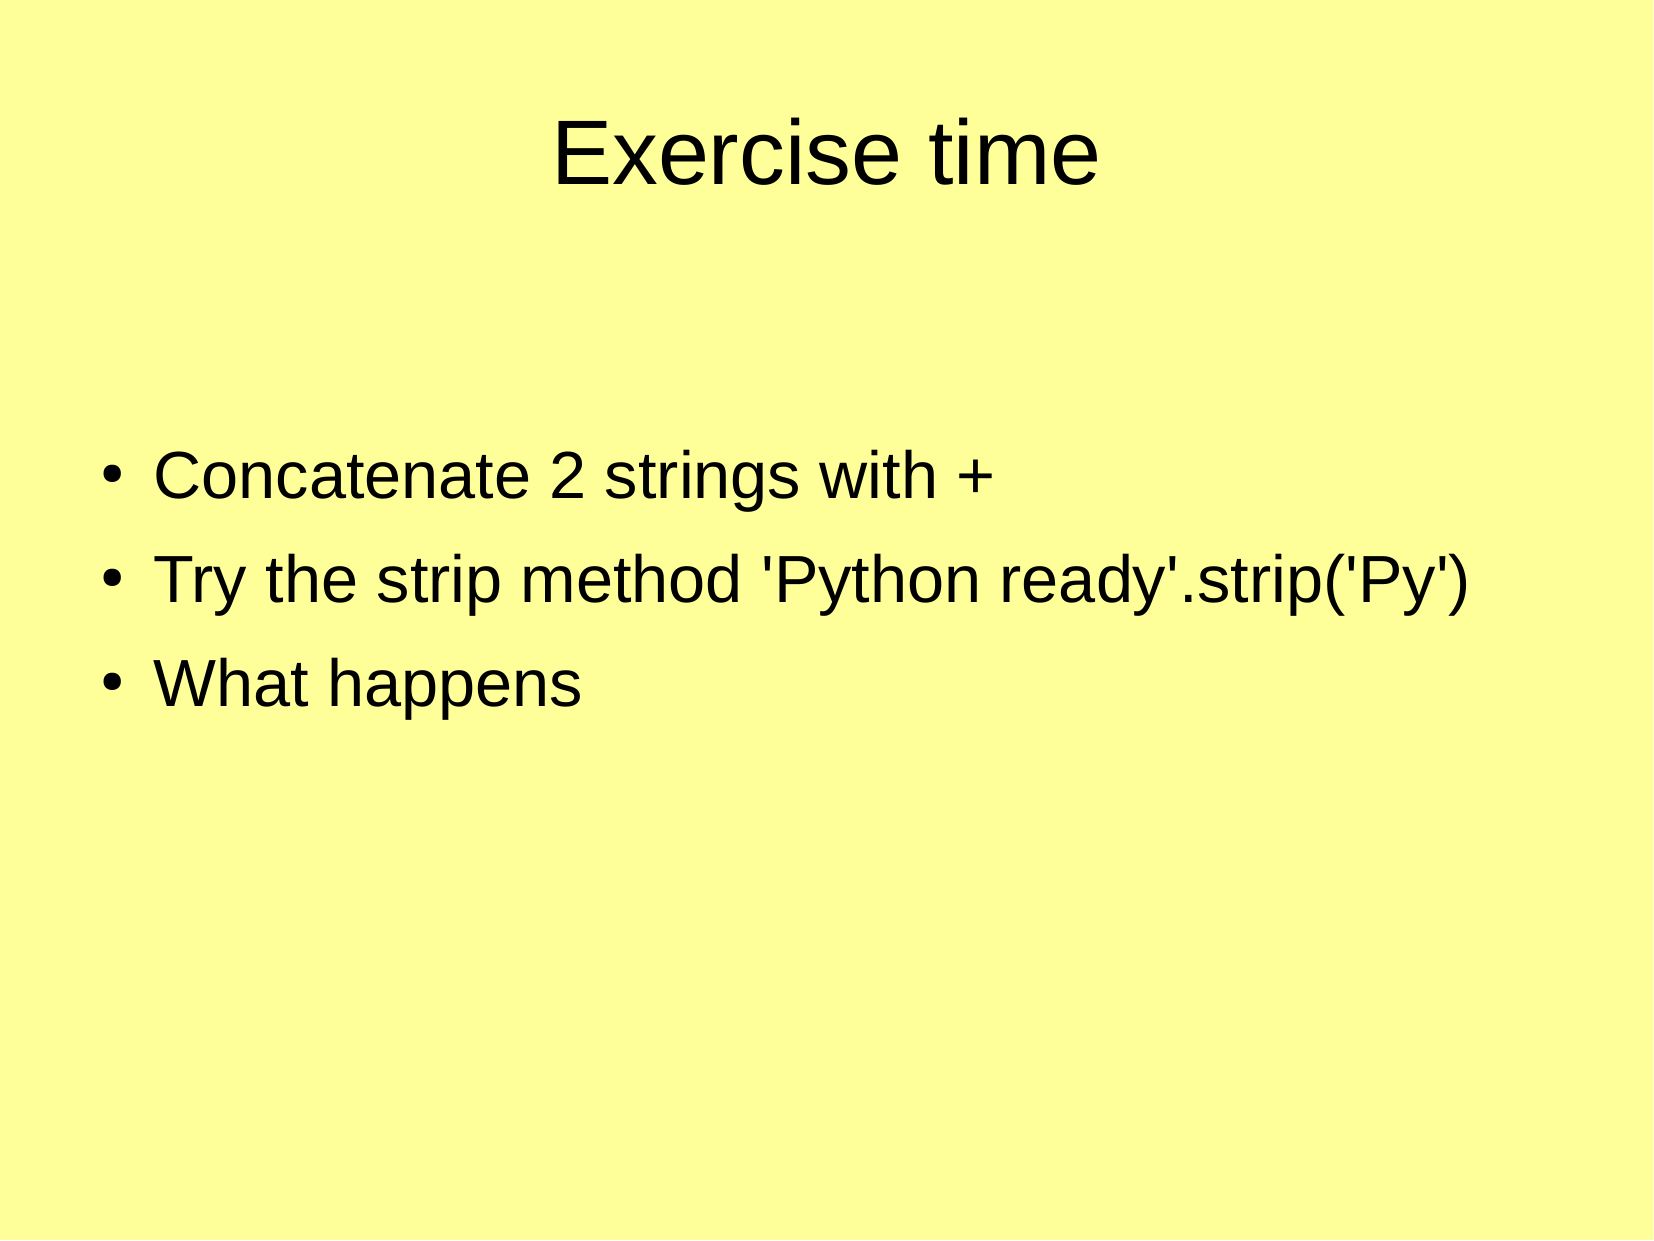

# Exercise time
Concatenate 2 strings with +
Try the strip method 'Python ready'.strip('Py')
What happens